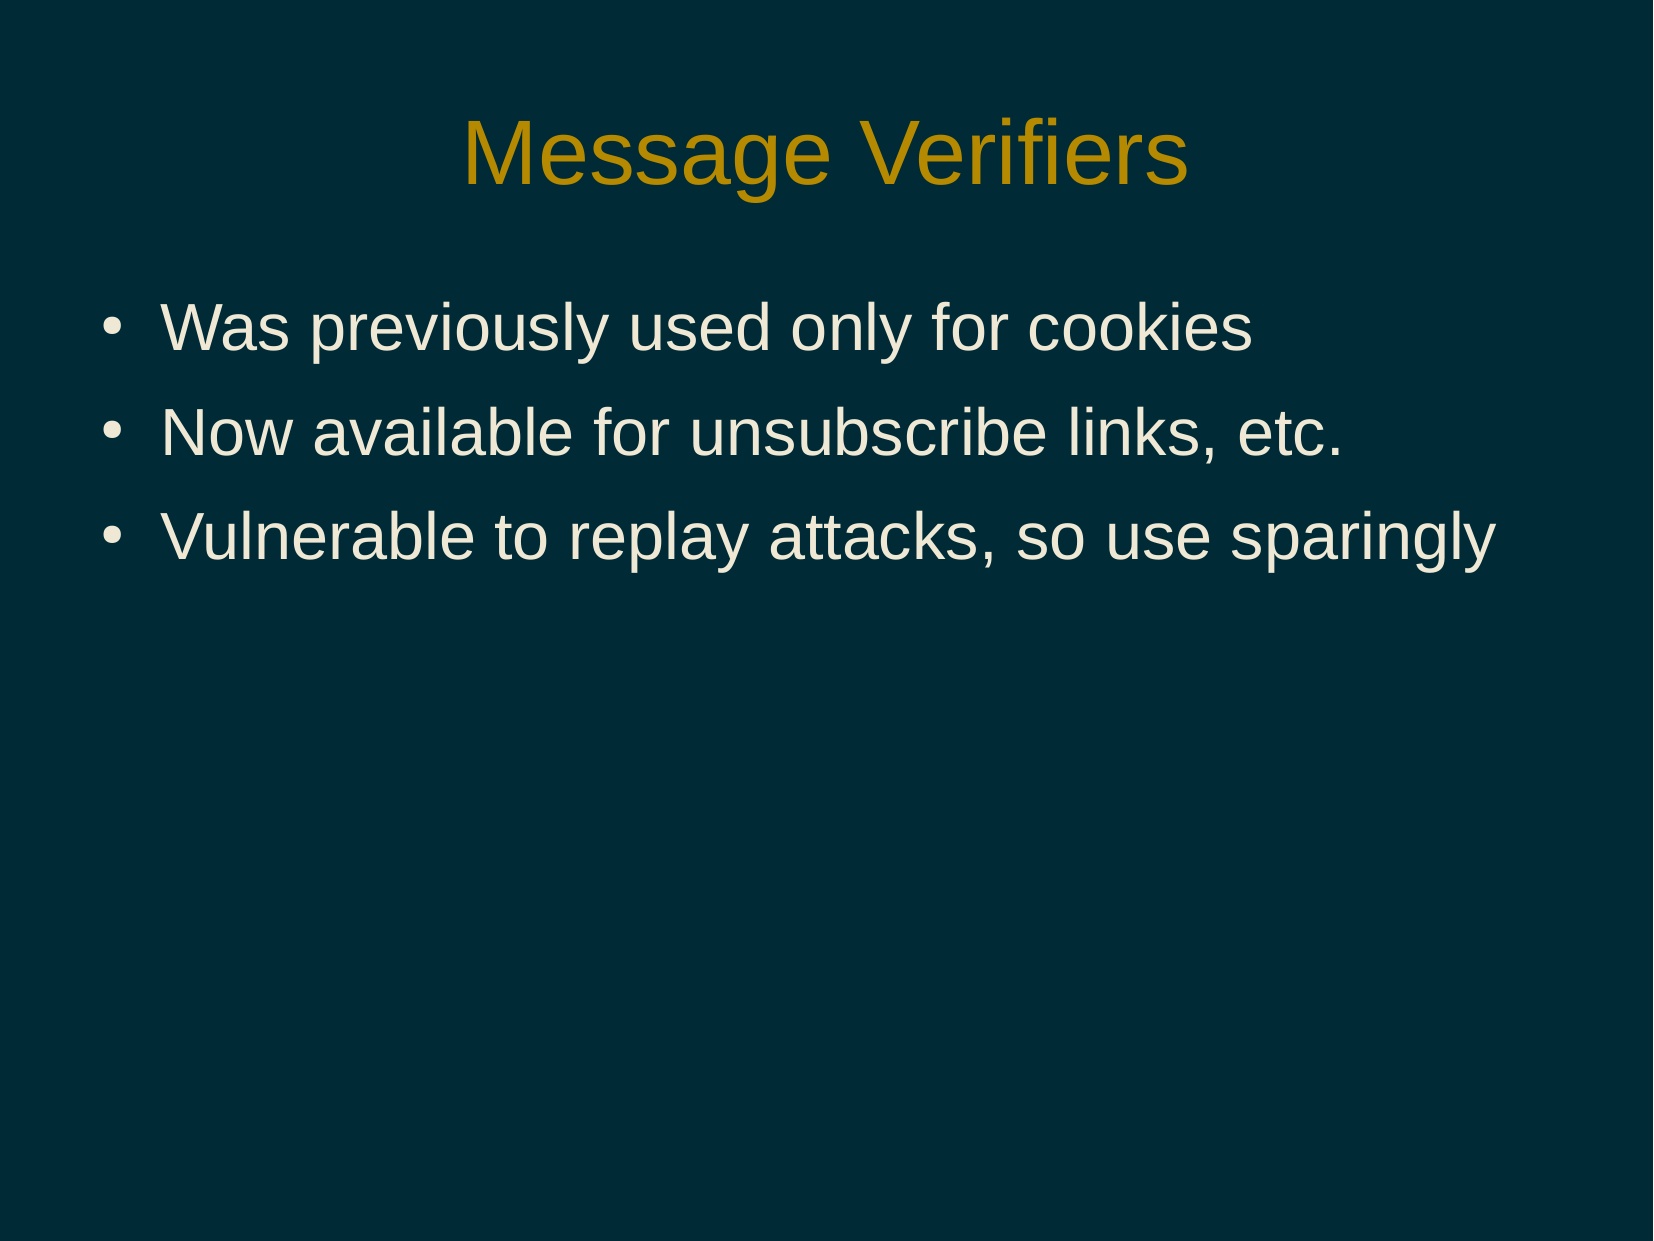

# Message Verifiers
Was previously used only for cookies
Now available for unsubscribe links, etc.
Vulnerable to replay attacks, so use sparingly